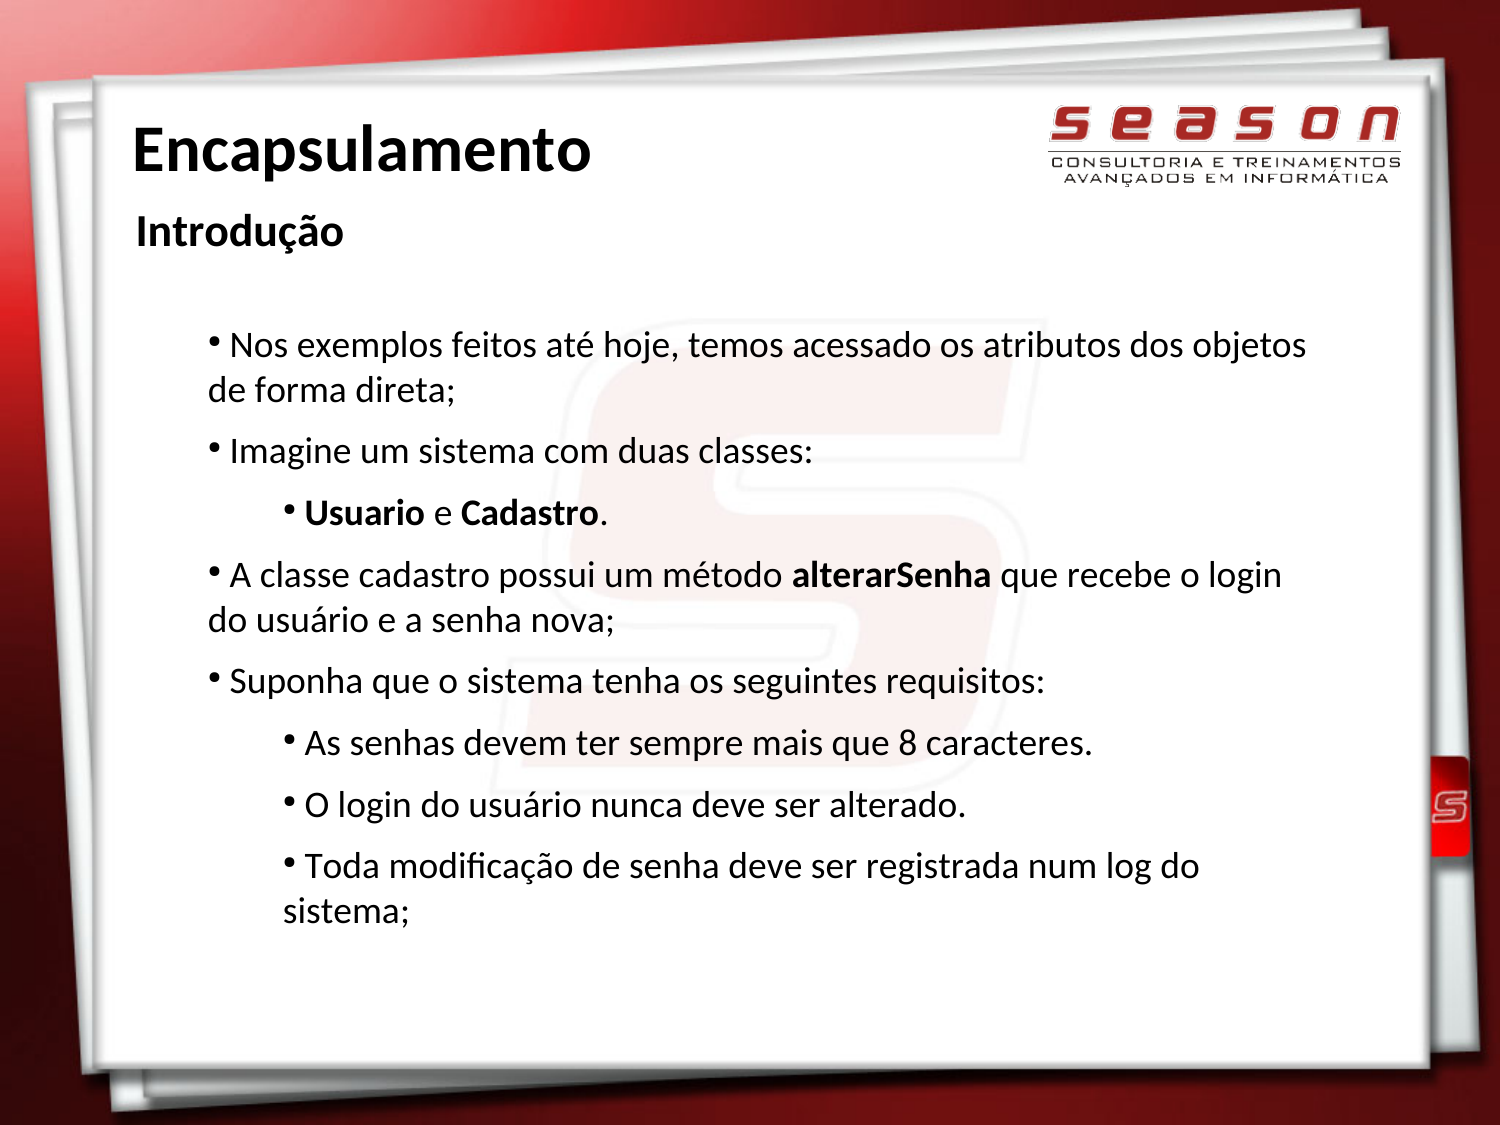

# Encapsulamento
Introdução
 Nos exemplos feitos até hoje, temos acessado os atributos dos objetos de forma direta;
 Imagine um sistema com duas classes:
 Usuario e Cadastro.
 A classe cadastro possui um método alterarSenha que recebe o login do usuário e a senha nova;
 Suponha que o sistema tenha os seguintes requisitos:
 As senhas devem ter sempre mais que 8 caracteres.
 O login do usuário nunca deve ser alterado.
 Toda modificação de senha deve ser registrada num log do sistema;